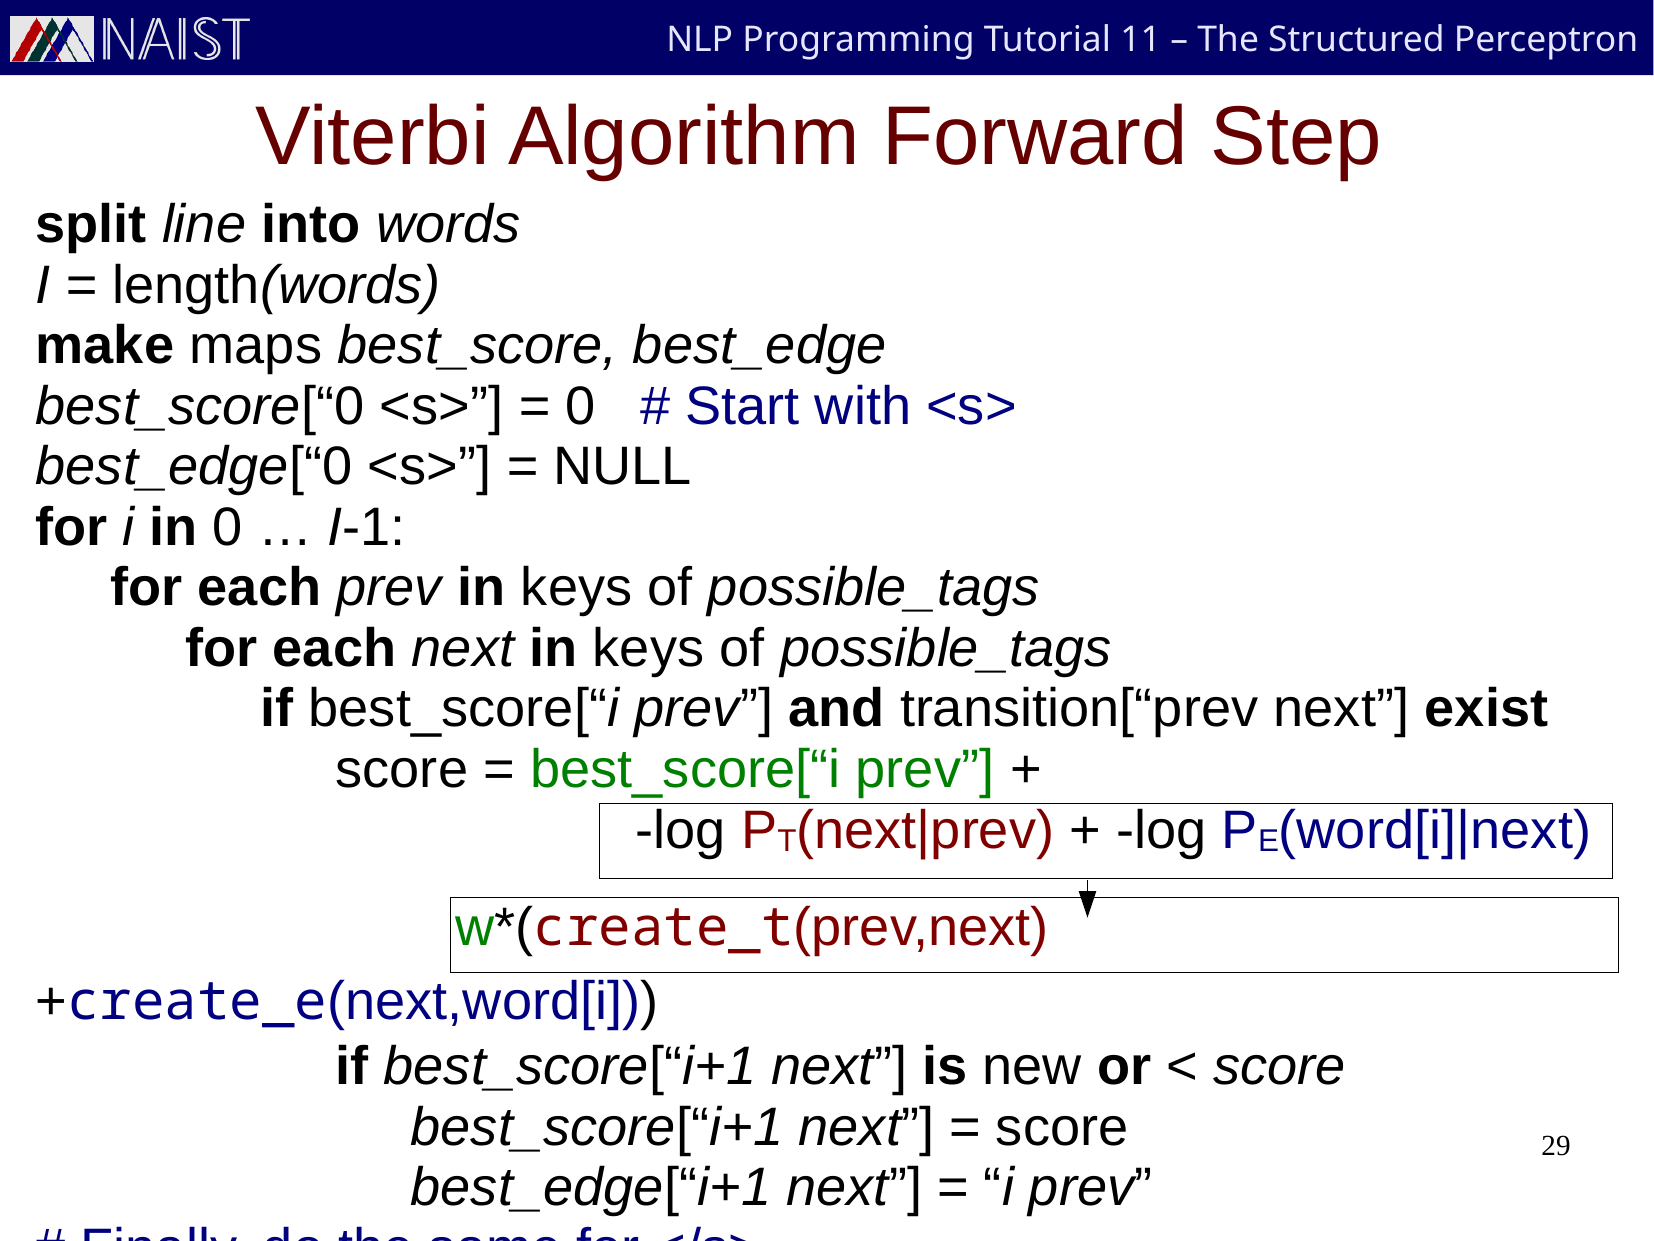

# Viterbi Algorithm Forward Step
split line into words
I = length(words)
make maps best_score, best_edge
best_score[“0 <s>”] = 0 # Start with <s>
best_edge[“0 <s>”] = NULL
for i in 0 … I-1:
	for each prev in keys of possible_tags
		for each next in keys of possible_tags
			if best_score[“i prev”] and transition[“prev next”] exist
				score = best_score[“i prev”] +
								-log PT(next|prev) + -log PE(word[i]|next)
					 w*(create_t(prev,next)+create_e(next,word[i]))
				if best_score[“i+1 next”] is new or < score
					best_score[“i+1 next”] = score
					best_edge[“i+1 next”] = “i prev”
# Finally, do the same for </s>
29